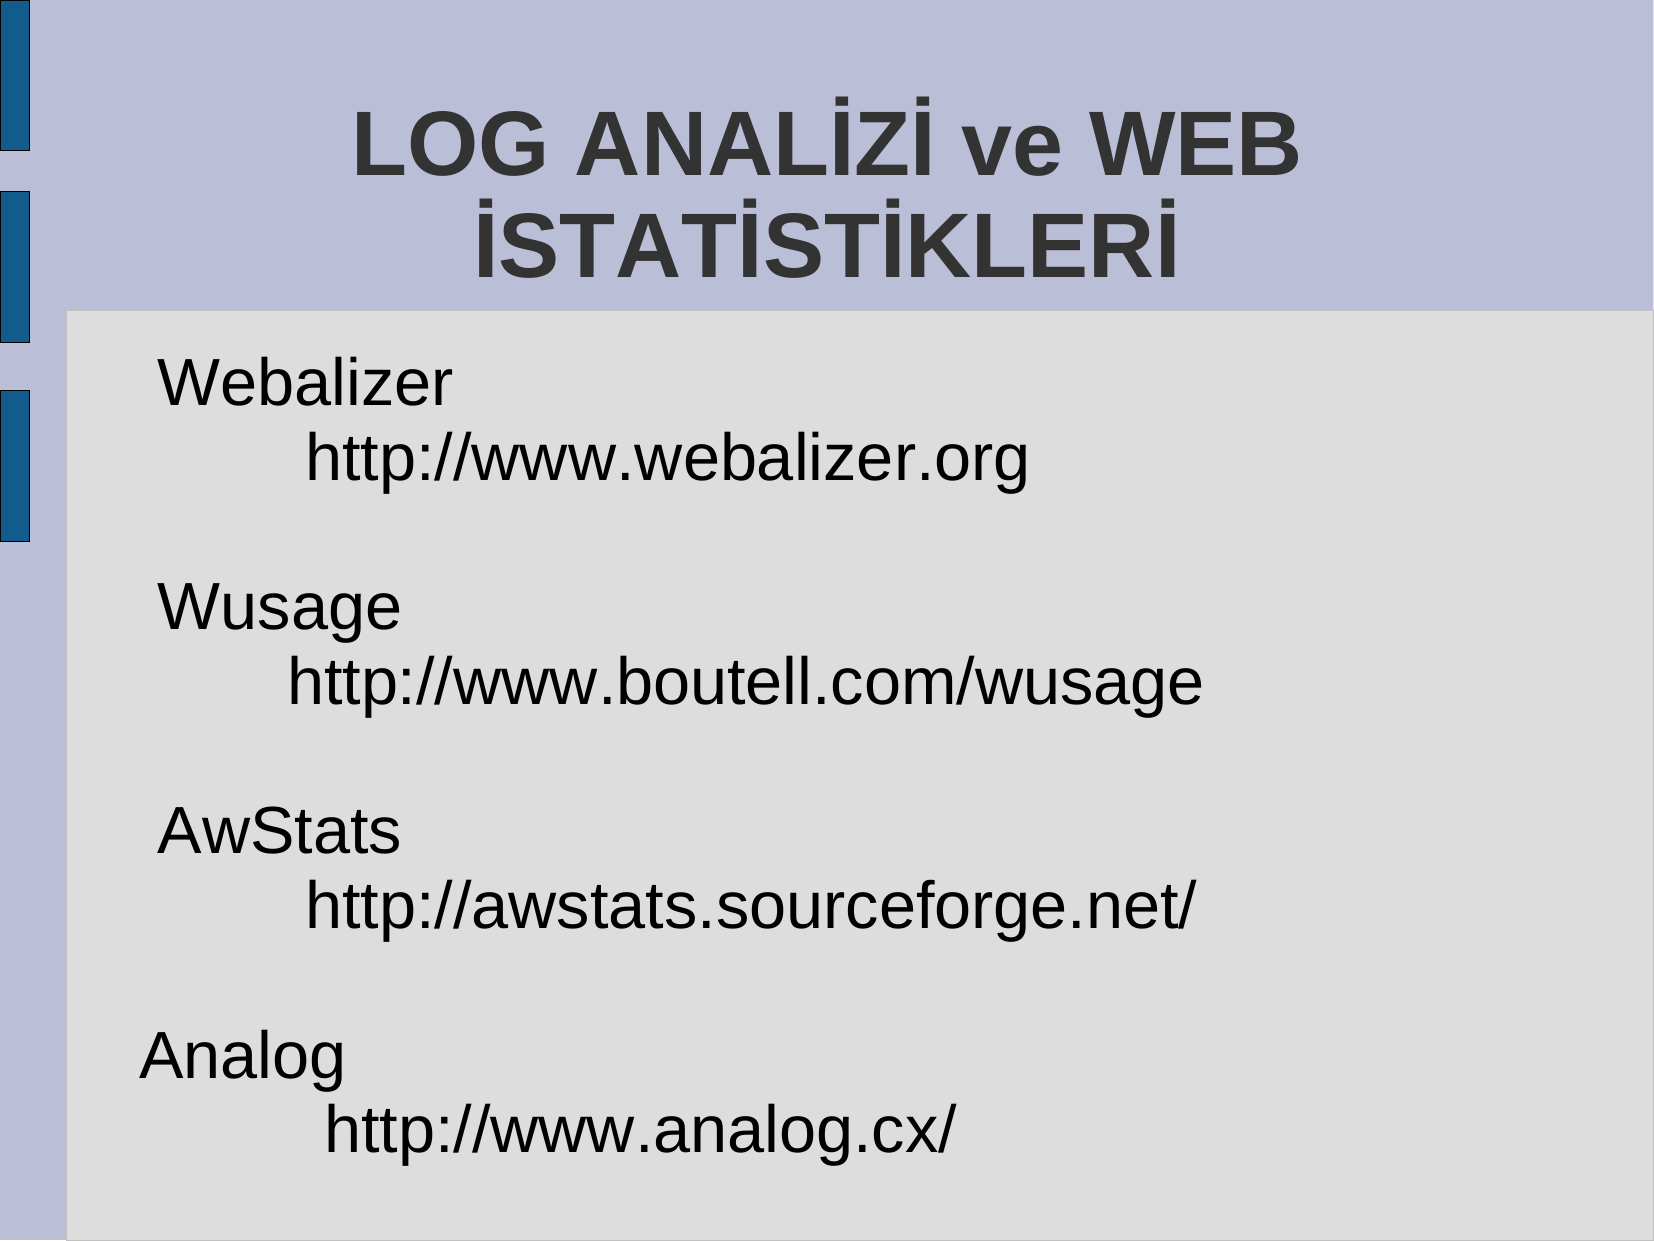

# LOG ANALİZİ ve WEB İSTATİSTİKLERİ
 Webalizer
 http://www.webalizer.org
 Wusage
 http://www.boutell.com/wusage
 AwStats
 http://awstats.sourceforge.net/
Analog
 http://www.analog.cx/